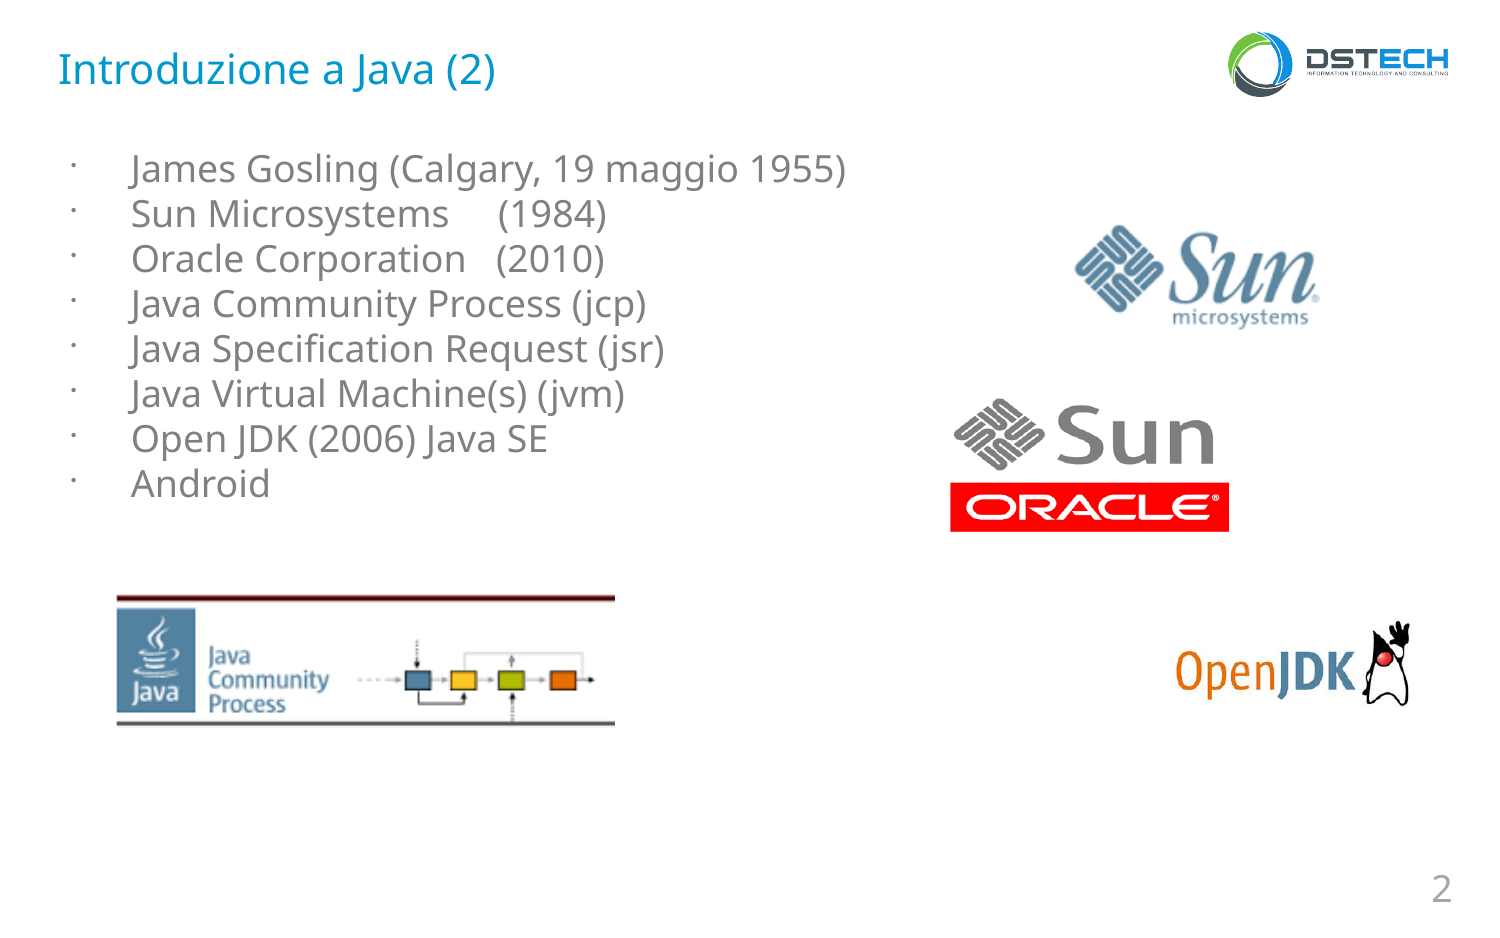

Introduzione a Java (2)
James Gosling (Calgary, 19 maggio 1955)
Sun Microsystems (1984)
Oracle Corporation (2010)
Java Community Process (jcp)
Java Specification Request (jsr)
Java Virtual Machine(s) (jvm)
Open JDK (2006) Java SE
Android
2